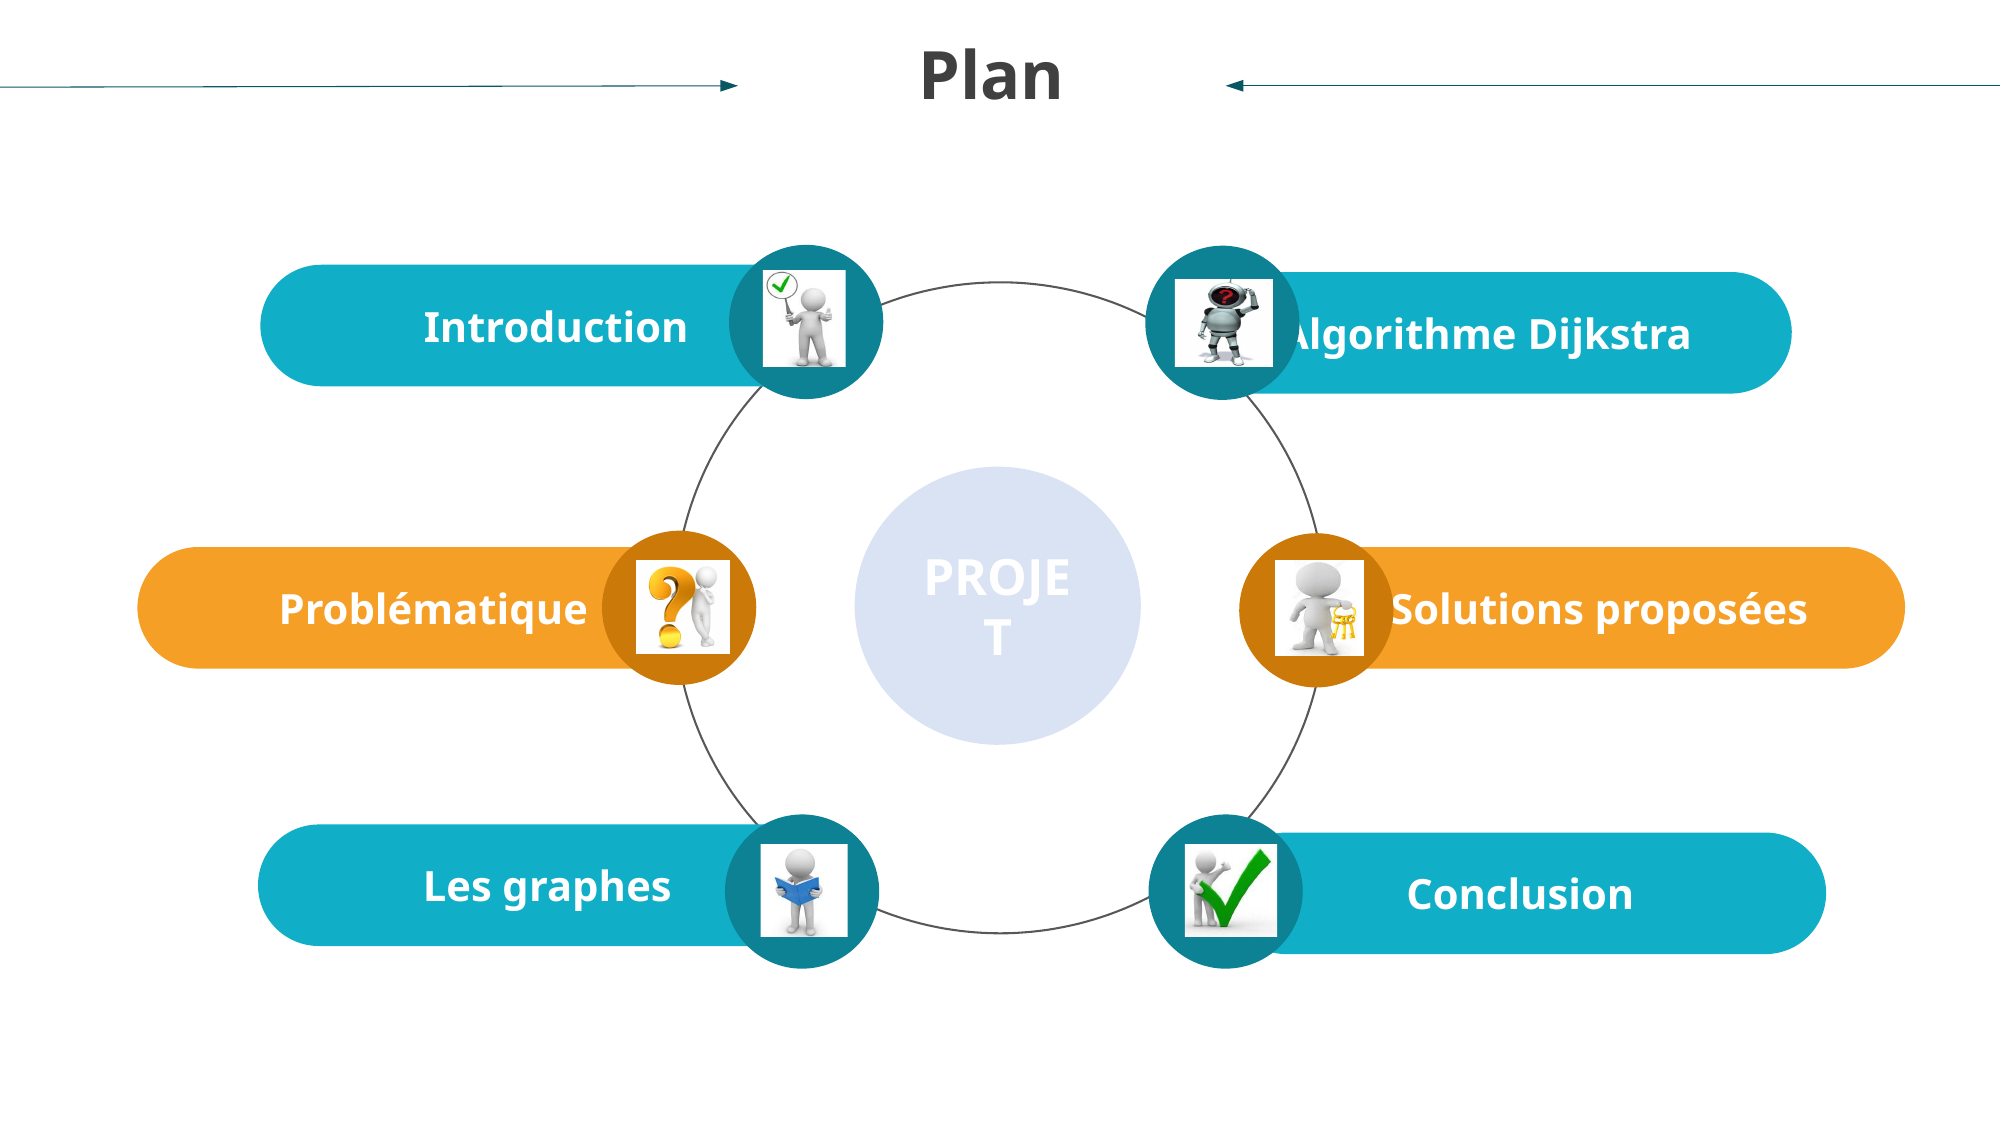

Plan
# Analyse du projet : diapositive 2
Introduction
Algorithme Dijkstra
PROJET
Problématique
Solutions proposées
Les graphes
Conclusion